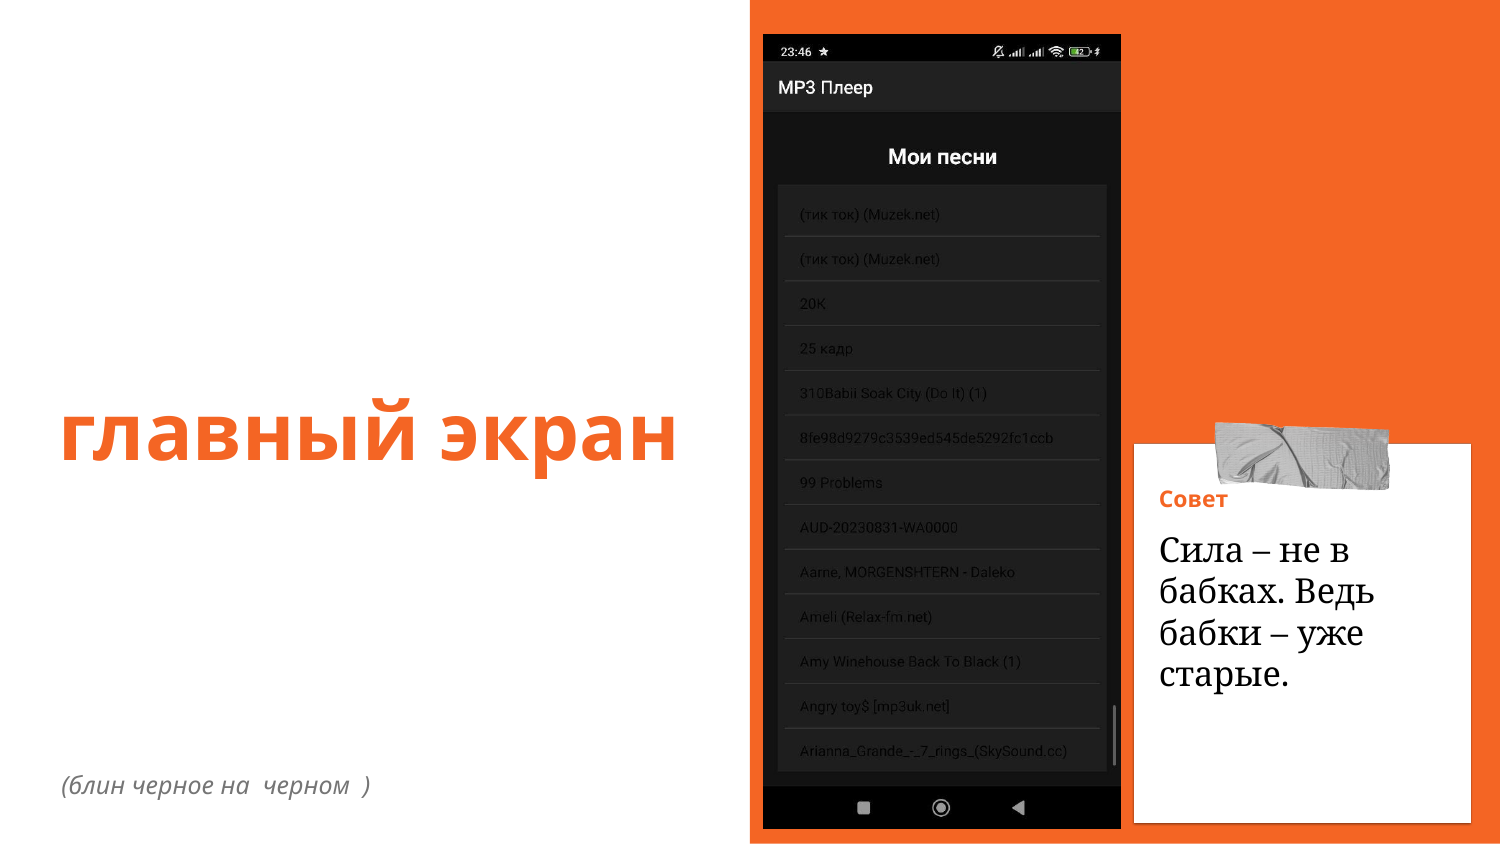

# главный экран
Совет
Сила – не в бабках. Ведь бабки – уже старые.
(блин черное на черном )